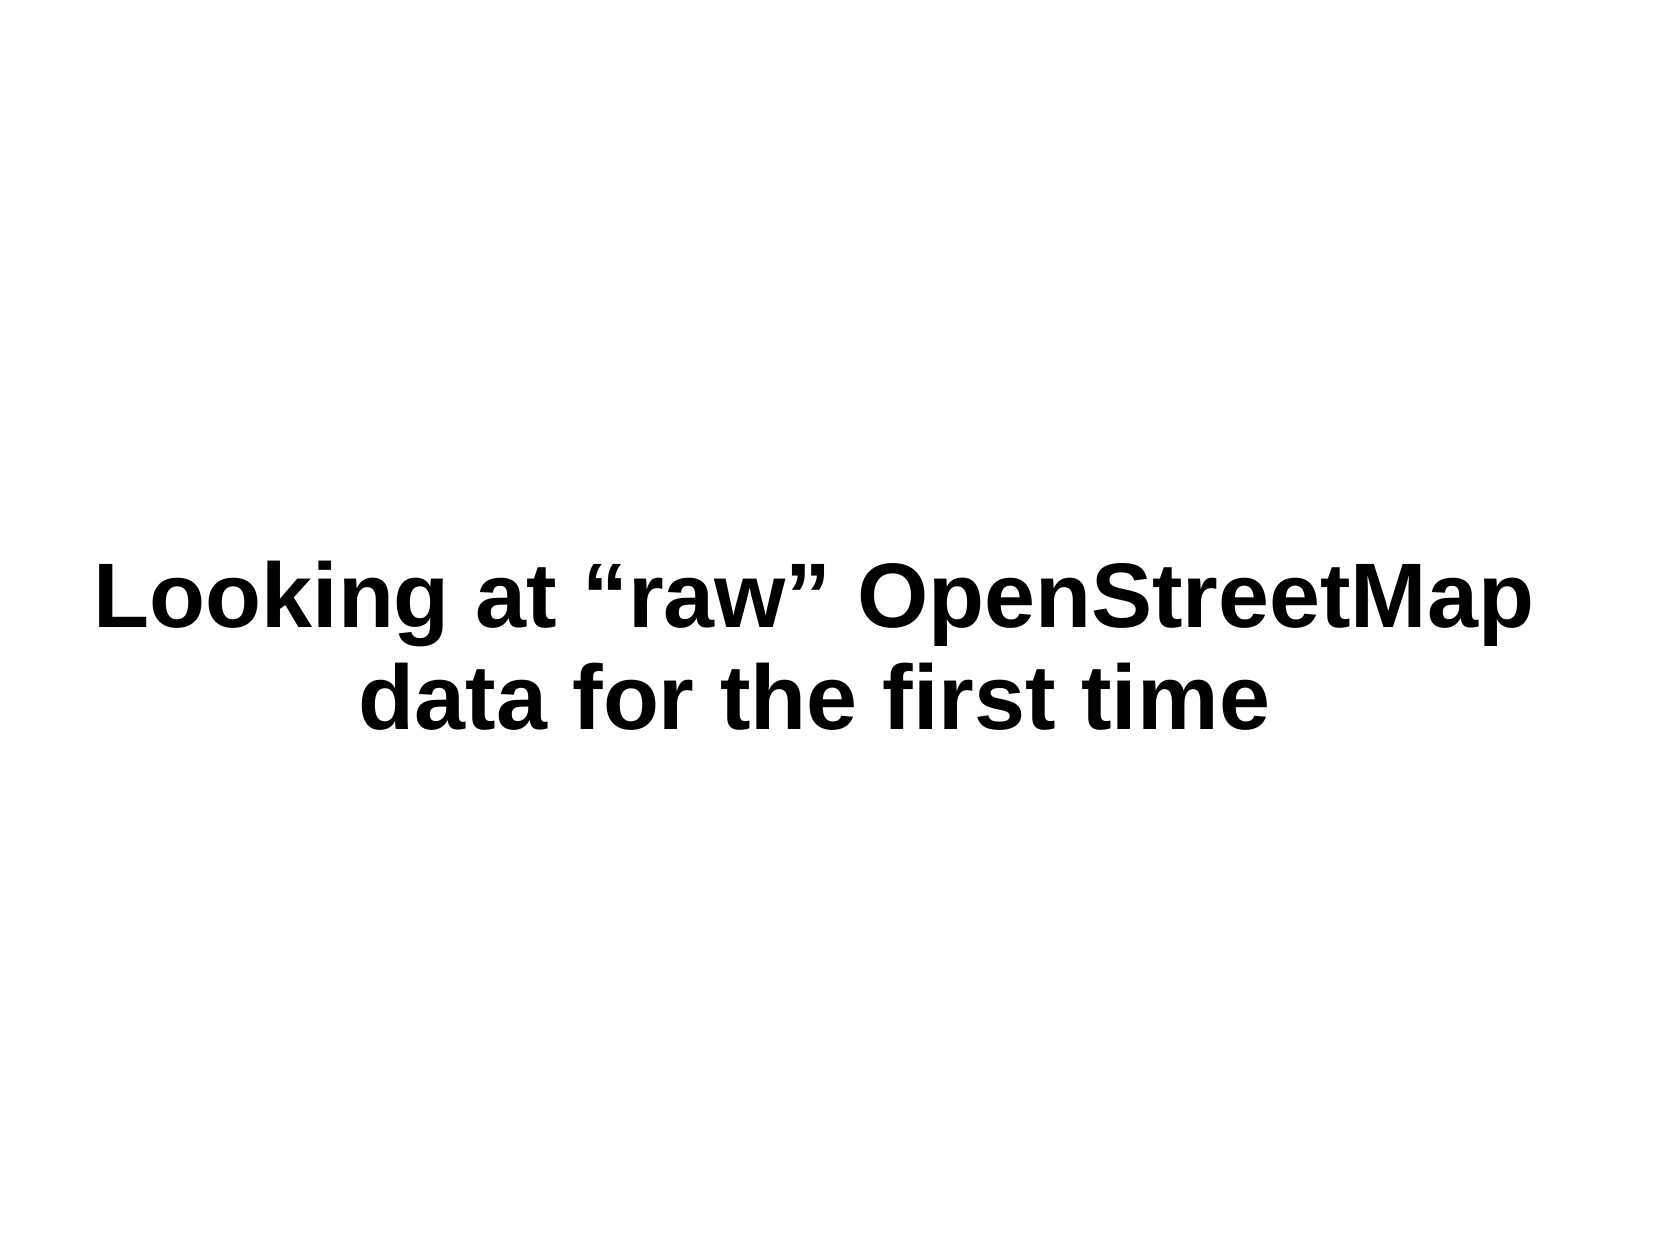

# Looking at “raw” OpenStreetMap data for the first time